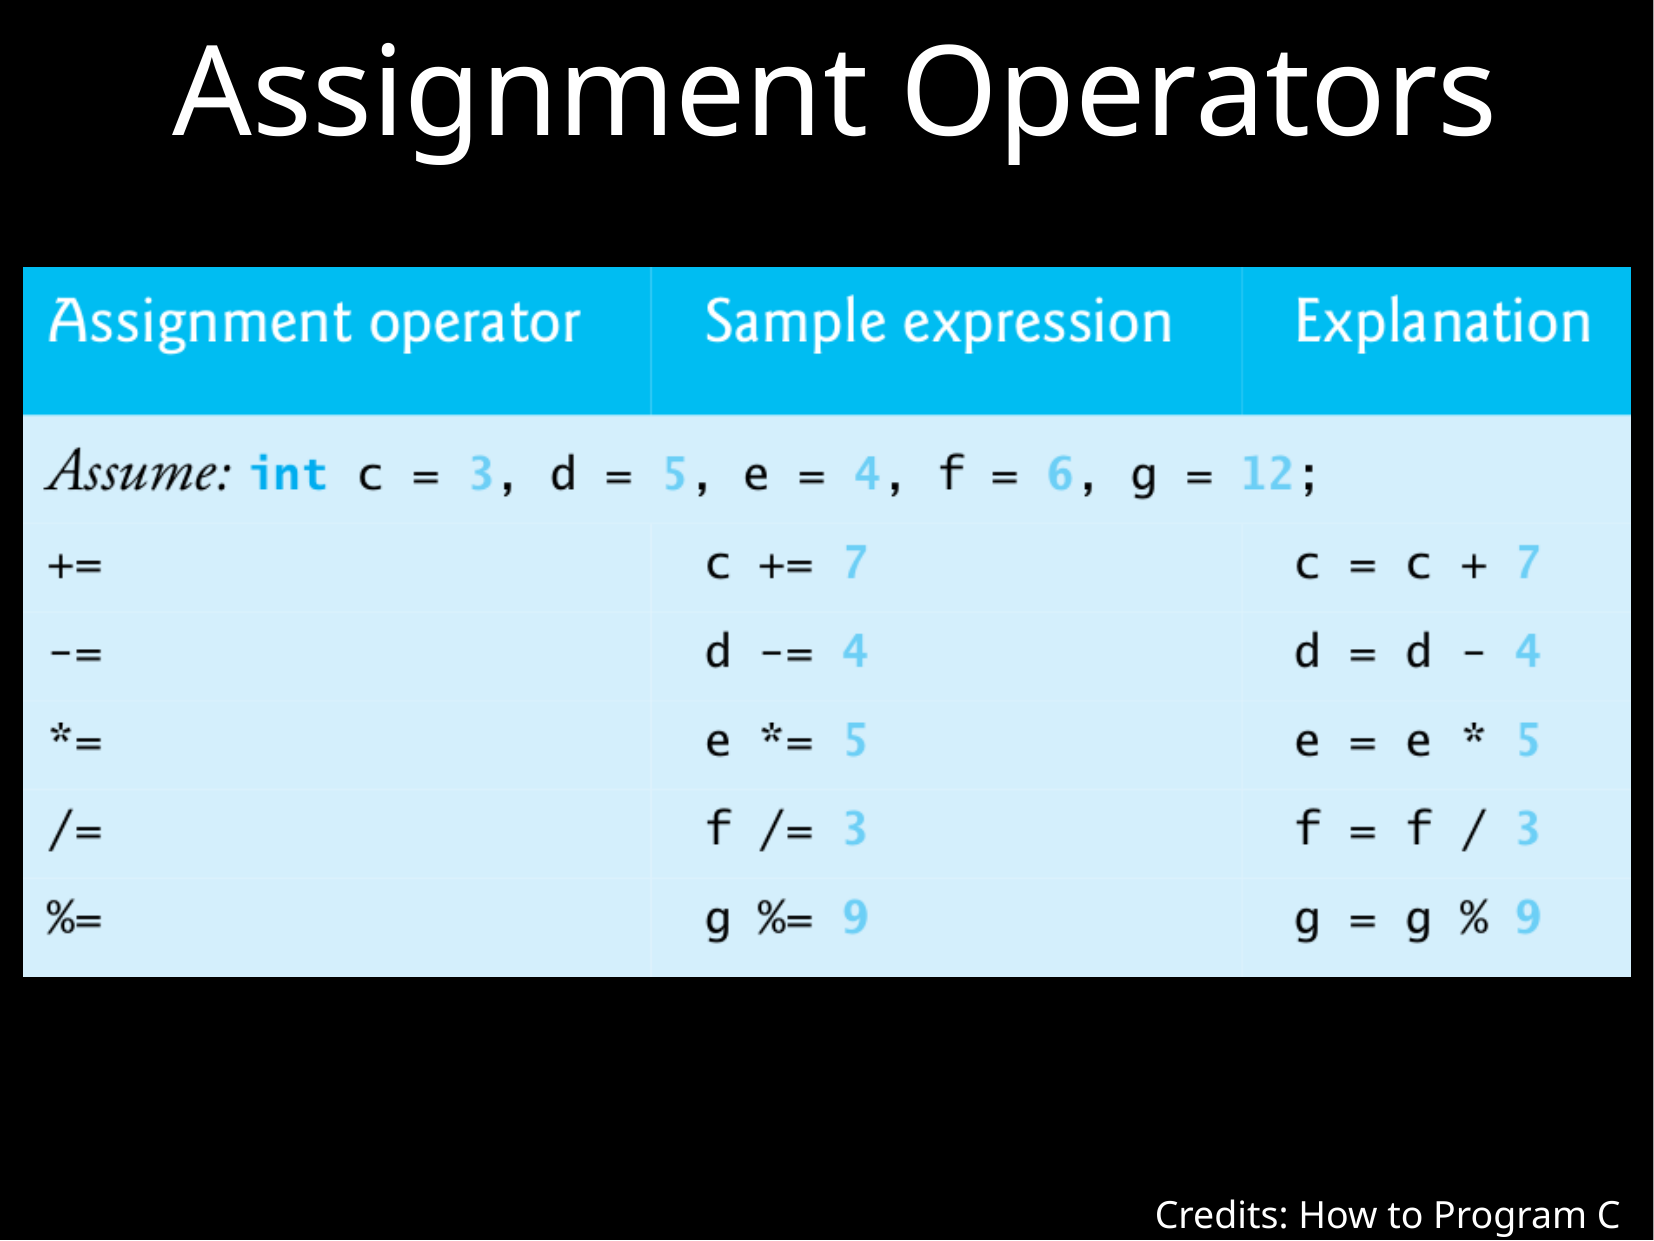

Assignment Operators
Credits: How to Program C